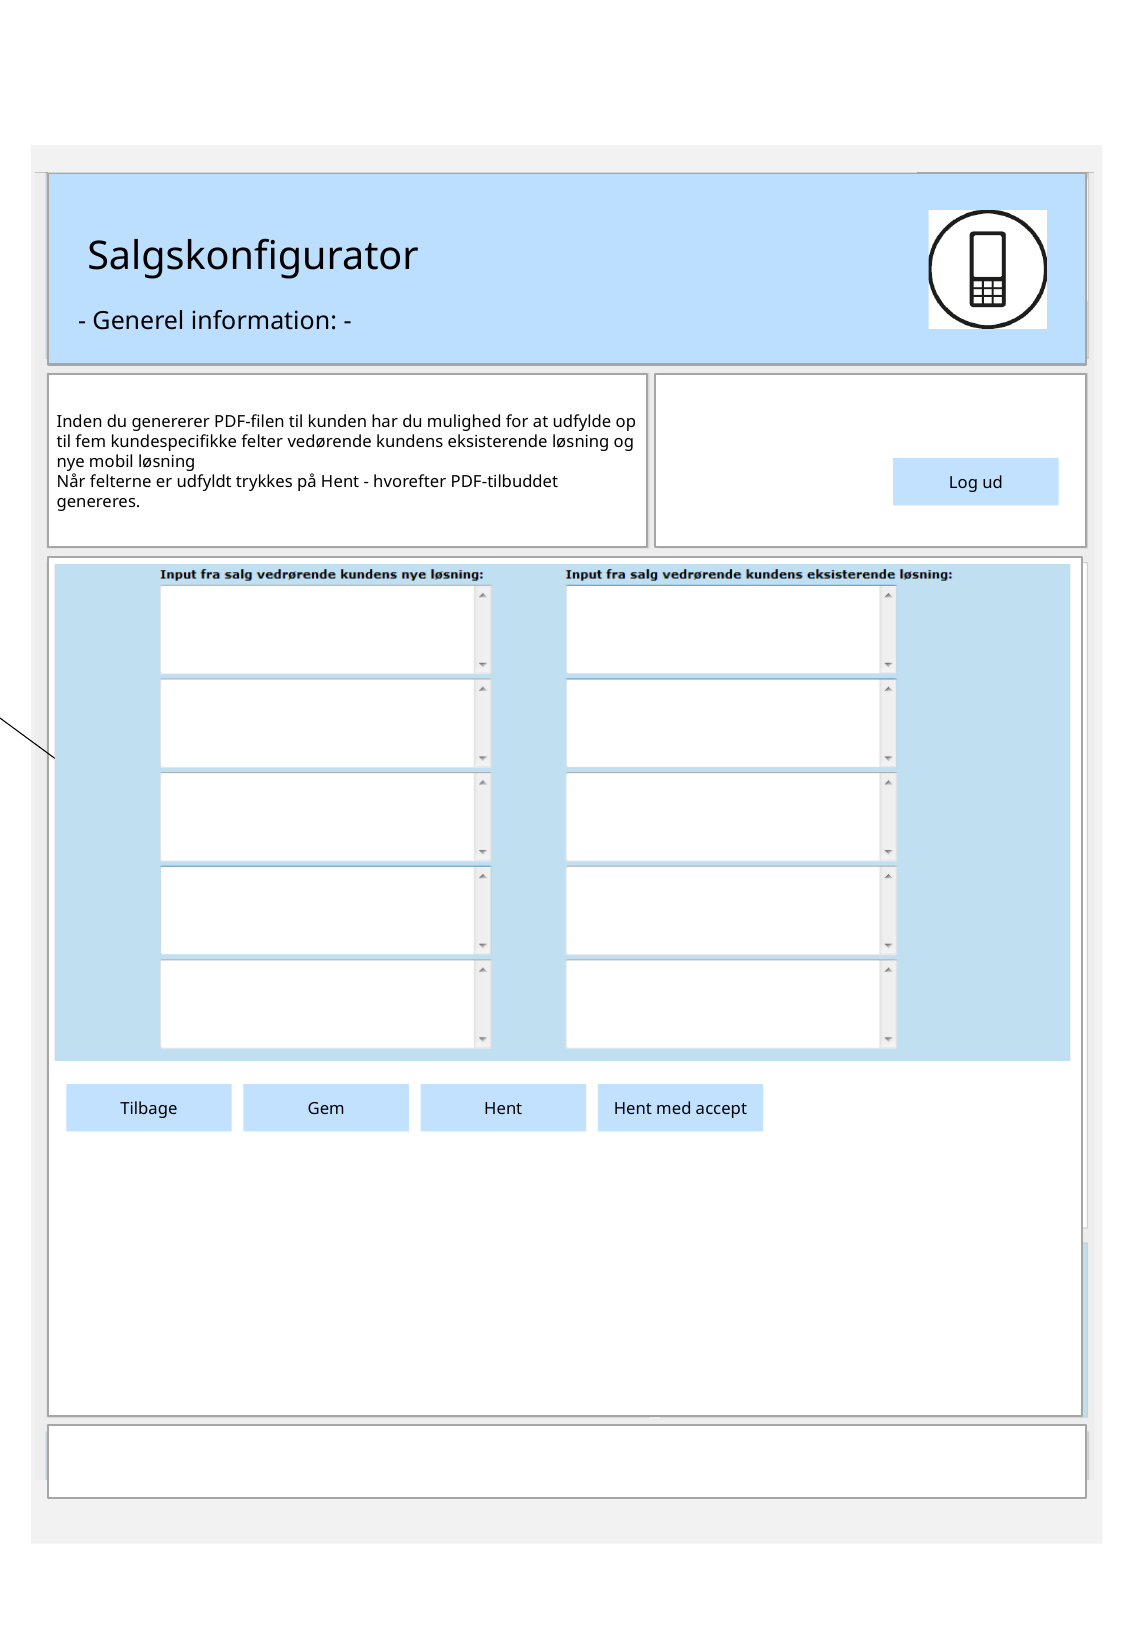

Salgskonfigurator
- Generel information: -
Inden du genererer PDF-filen til kunden har du mulighed for at udfylde op til fem kundespecifikke felter vedørende kundens eksisterende løsning og nye mobil løsning
Når felterne er udfyldt trykkes på Hent - hvorefter PDF-tilbuddet genereres.
Log ud
Kommentarer generelt til løsningen som vi kender det fra One
Tilbage
Gem
Hent
Hent med accept
Tilføj titel i sidehoved / sidefod